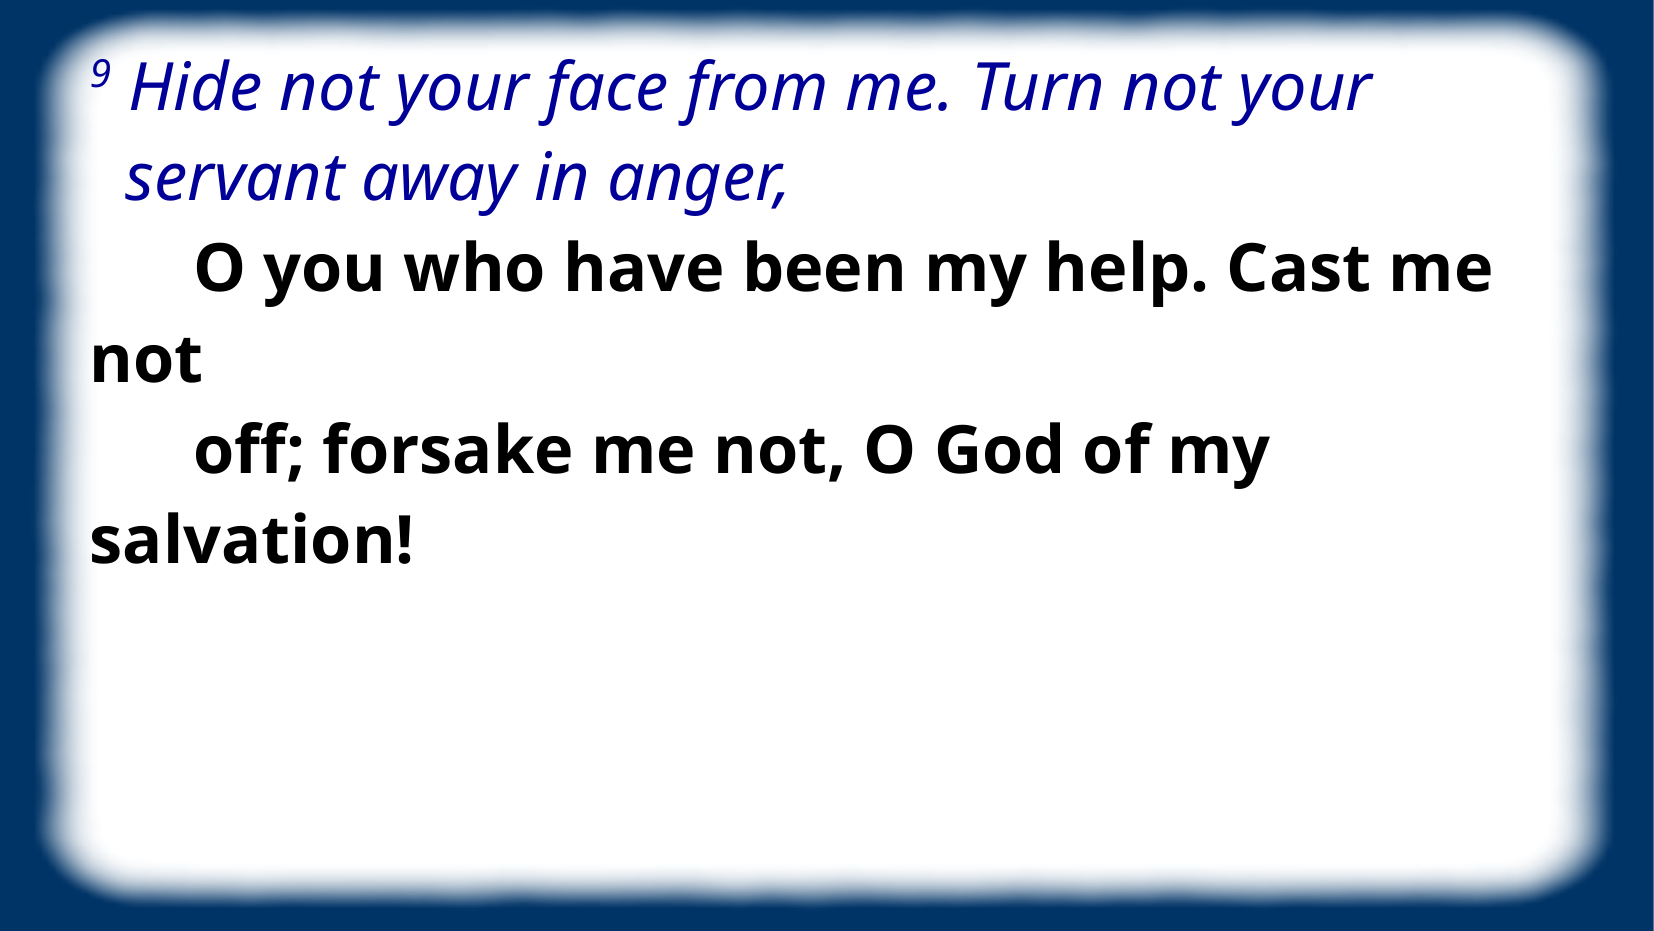

9 Hide not your face from me. Turn not your
 servant away in anger,
 O you who have been my help. Cast me not
 off; forsake me not, O God of my salvation!